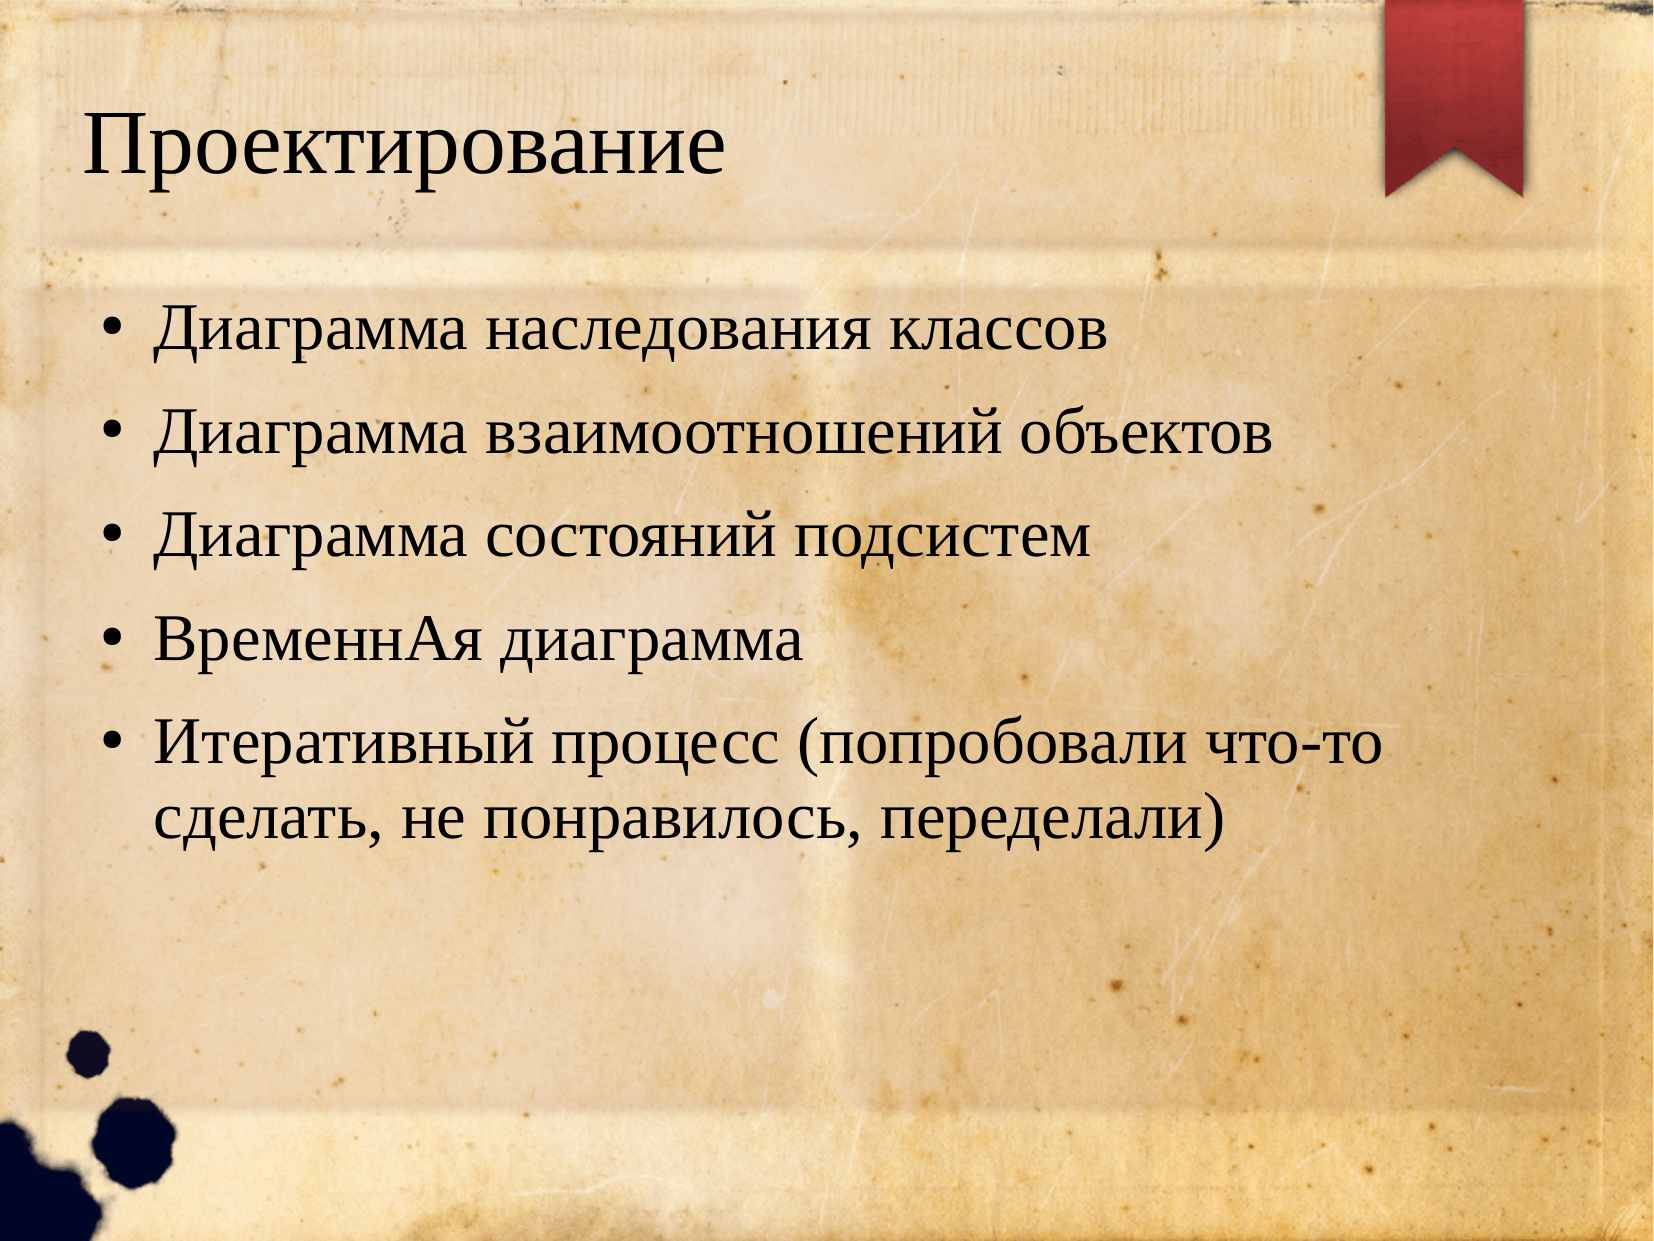

# Проектирование
Диаграмма наследования классов
Диаграмма взаимоотношений объектов
Диаграмма состояний подсистем
ВременнАя диаграмма
Итеративный процесс (попробовали что-то сделать, не понравилось, переделали)